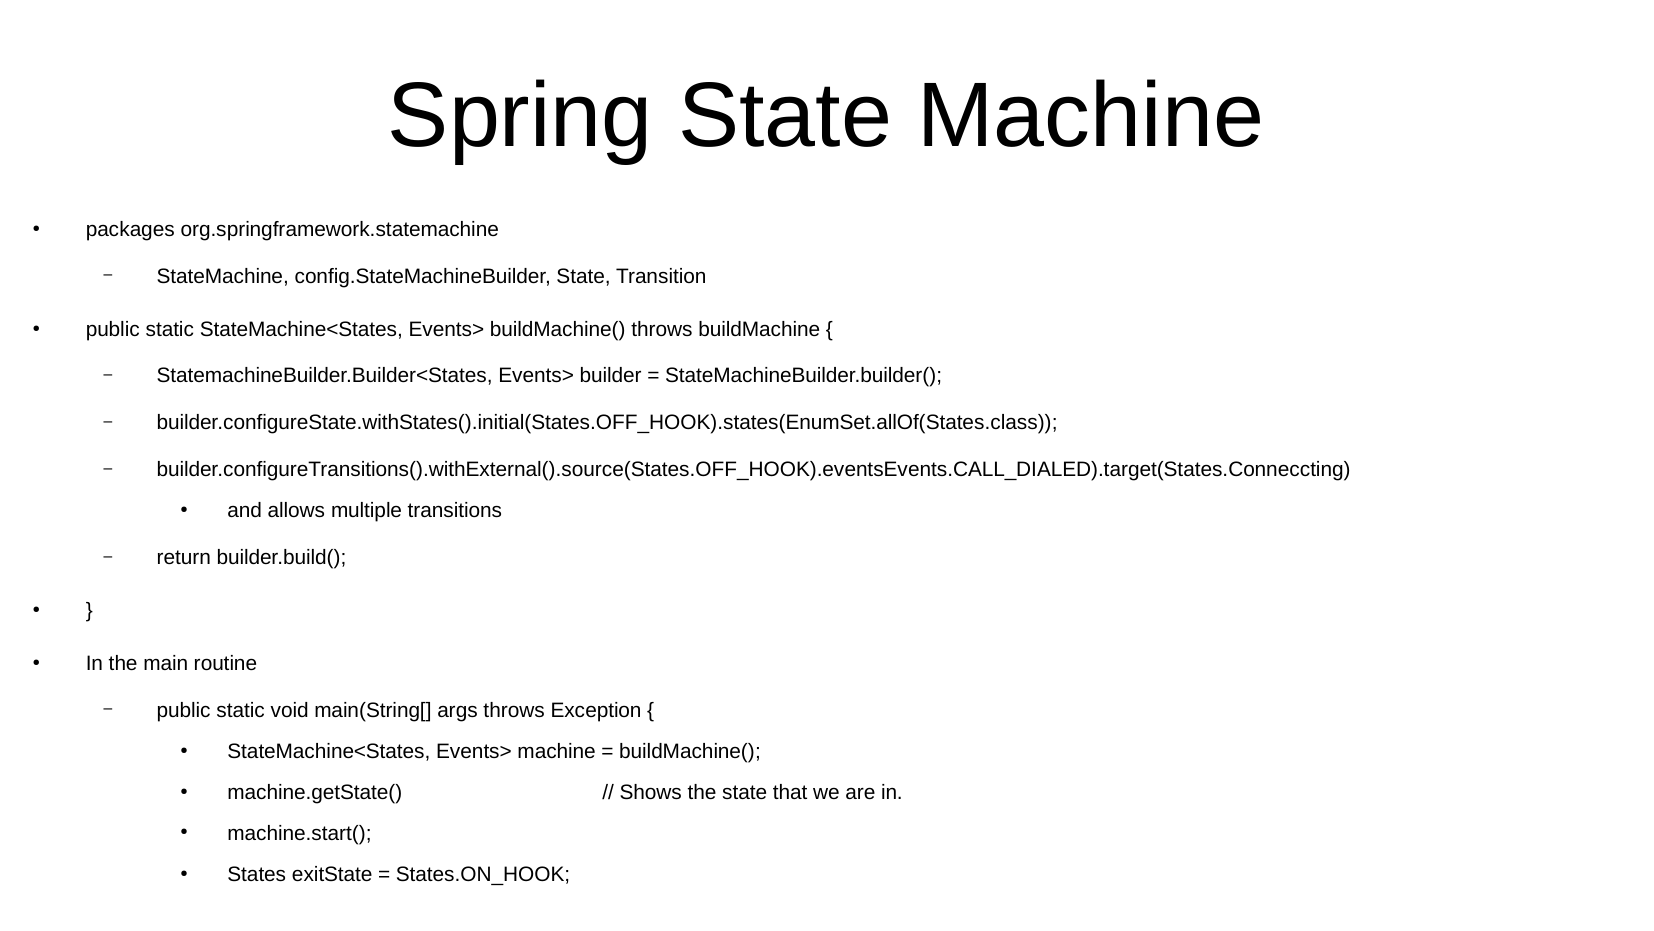

# Spring State Machine
packages org.springframework.statemachine
StateMachine, config.StateMachineBuilder, State, Transition
public static StateMachine<States, Events> buildMachine() throws buildMachine {
StatemachineBuilder.Builder<States, Events> builder = StateMachineBuilder.builder();
builder.configureState.withStates().initial(States.OFF_HOOK).states(EnumSet.allOf(States.class));
builder.configureTransitions().withExternal().source(States.OFF_HOOK).eventsEvents.CALL_DIALED).target(States.Conneccting)
and allows multiple transitions
return builder.build();
}
In the main routine
public static void main(String[] args throws Exception {
StateMachine<States, Events> machine = buildMachine();
machine.getState()			// Shows the state that we are in.
machine.start();
States exitState = States.ON_HOOK;